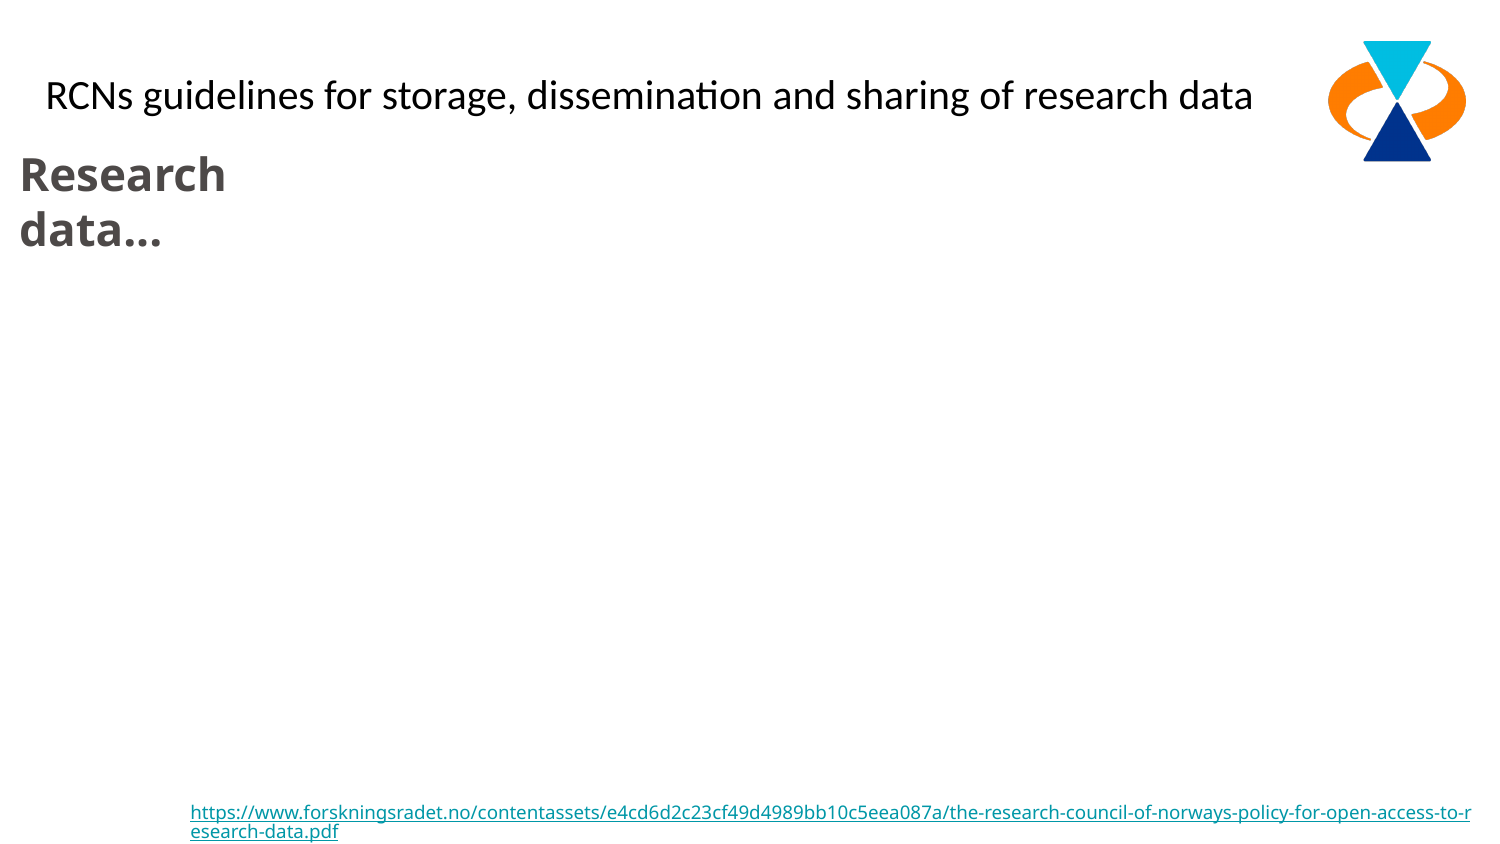

RCNs guidelines for storage, dissemination and sharing of research data
Research data...
https://www.forskningsradet.no/contentassets/e4cd6d2c23cf49d4989bb10c5eea087a/the-research-council-of-norways-policy-for-open-access-to-research-data.pdf